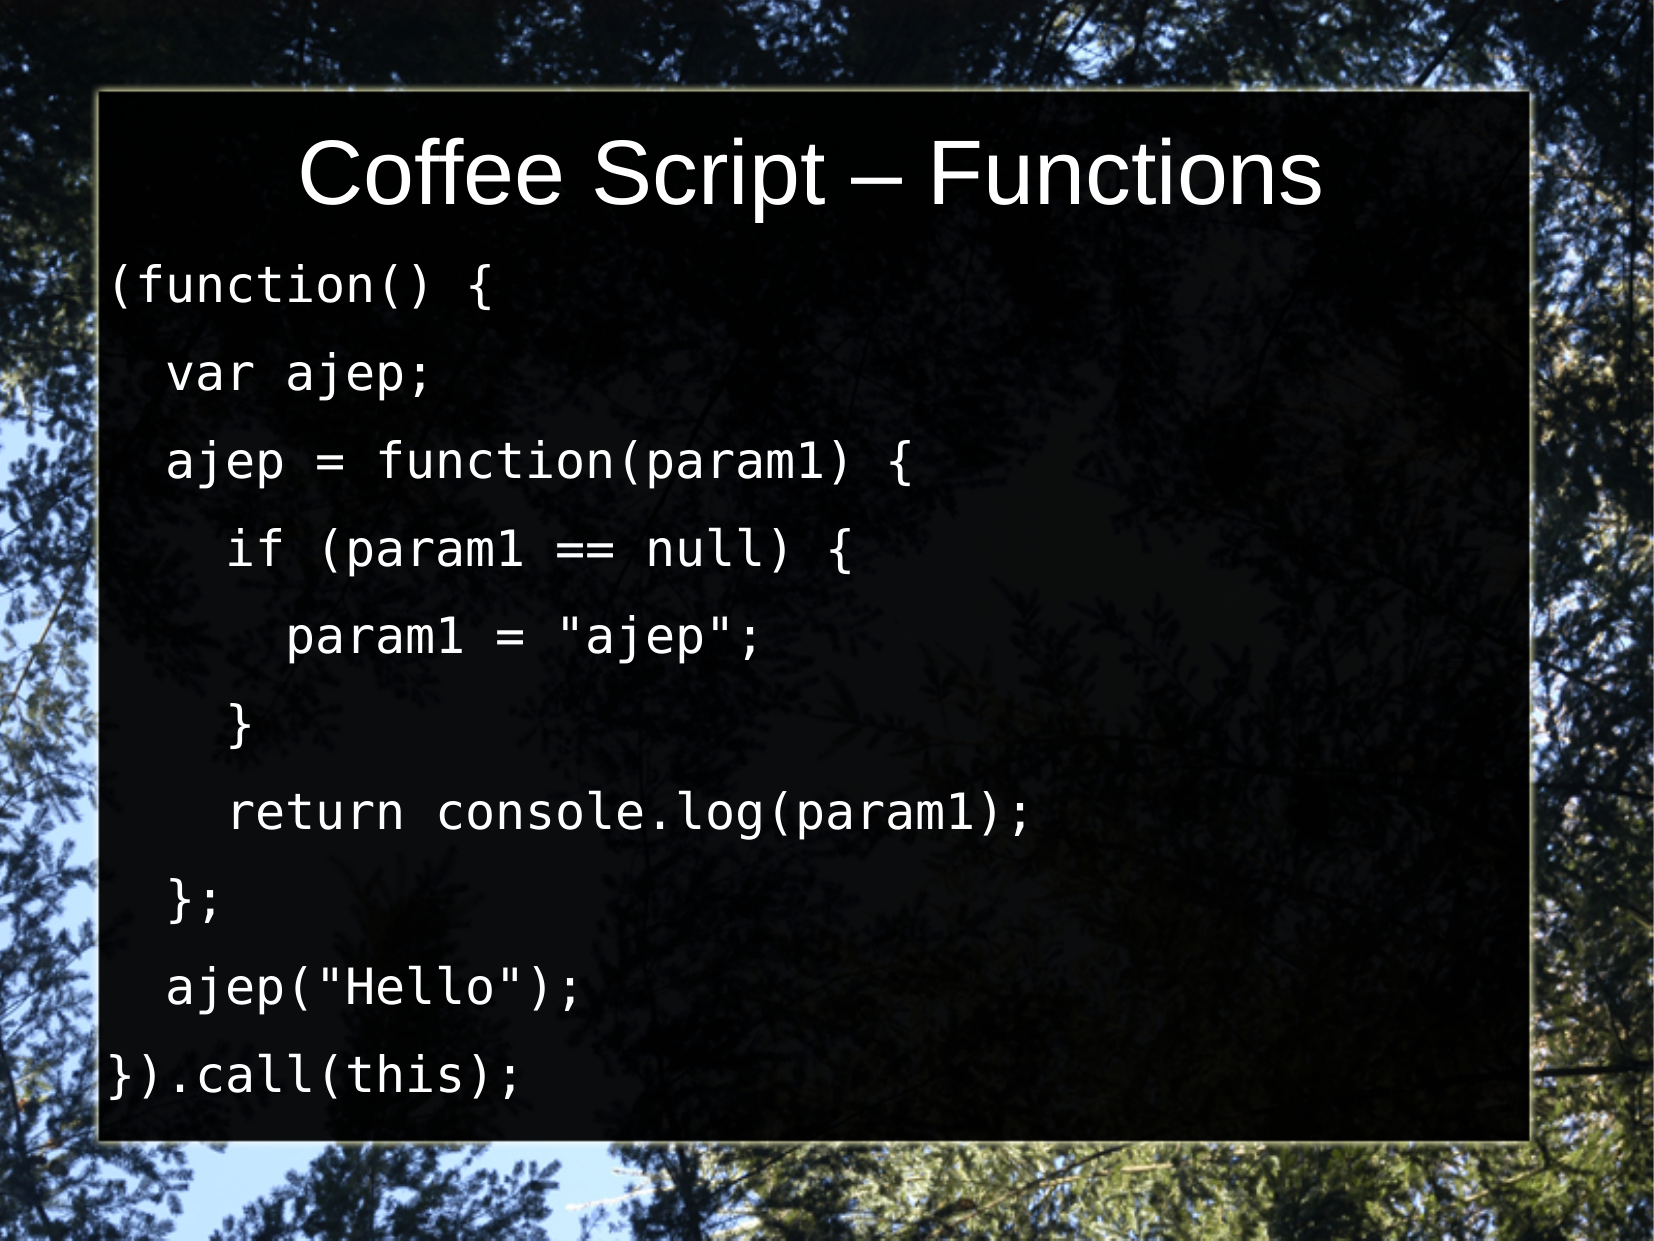

# Coffee Script – Functions
(function() {
 var ajep;
 ajep = function(param1) {
 if (param1 == null) {
 param1 = "ajep";
 }
 return console.log(param1);
 };
 ajep("Hello");
}).call(this);